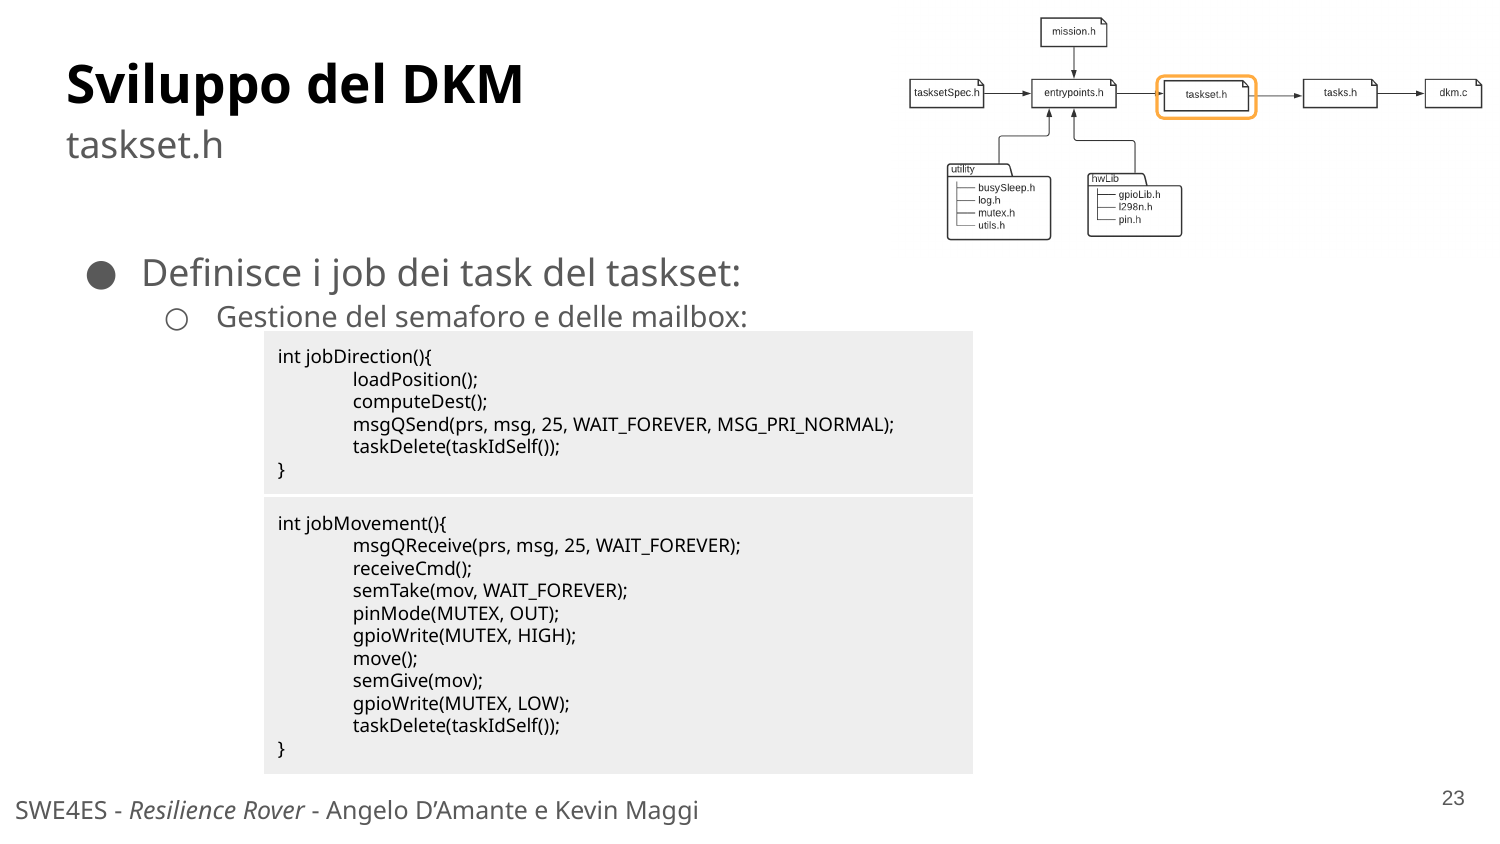

Sviluppo del DKM
taskset.h
# Definisce i job dei task del taskset:
Gestione del semaforo e delle mailbox:
int jobDirection(){
	loadPosition();
	computeDest();
	msgQSend(prs, msg, 25, WAIT_FOREVER, MSG_PRI_NORMAL);
	taskDelete(taskIdSelf());
}
int jobMovement(){
	msgQReceive(prs, msg, 25, WAIT_FOREVER);
	receiveCmd();
	semTake(mov, WAIT_FOREVER);
	pinMode(MUTEX, OUT);
	gpioWrite(MUTEX, HIGH);
	move();
	semGive(mov);
	gpioWrite(MUTEX, LOW);
taskDelete(taskIdSelf());
}